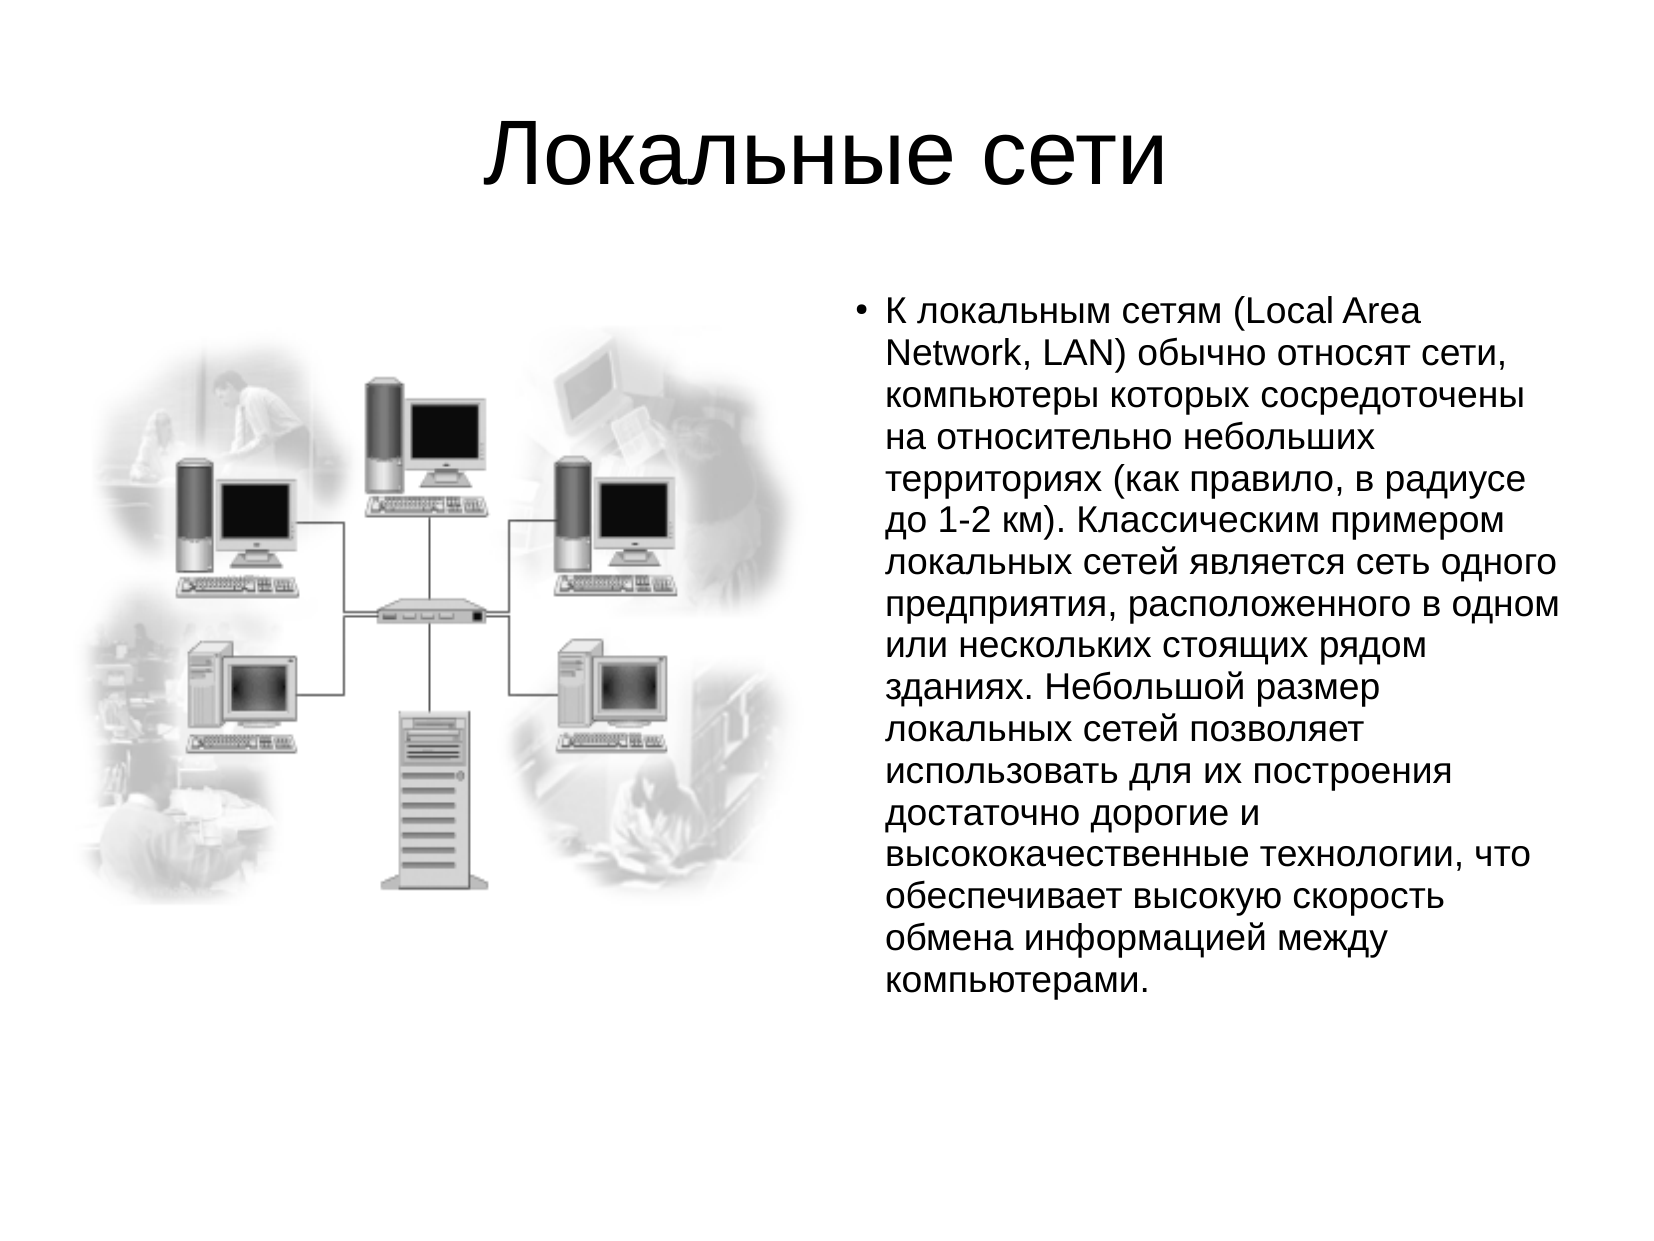

# Локальные сети
К локальным сетям (Local Area Network, LAN) обычно относят сети, компьютеры которых сосредоточены на относительно небольших территориях (как правило, в радиусе до 1-2 км). Классическим примером локальных сетей является сеть одного предприятия, расположенного в одном или нескольких стоящих рядом зданиях. Небольшой размер локальных сетей позволяет использовать для их построения достаточно дорогие и высококачественные технологии, что обеспечивает высокую скорость обмена информацией между компьютерами.